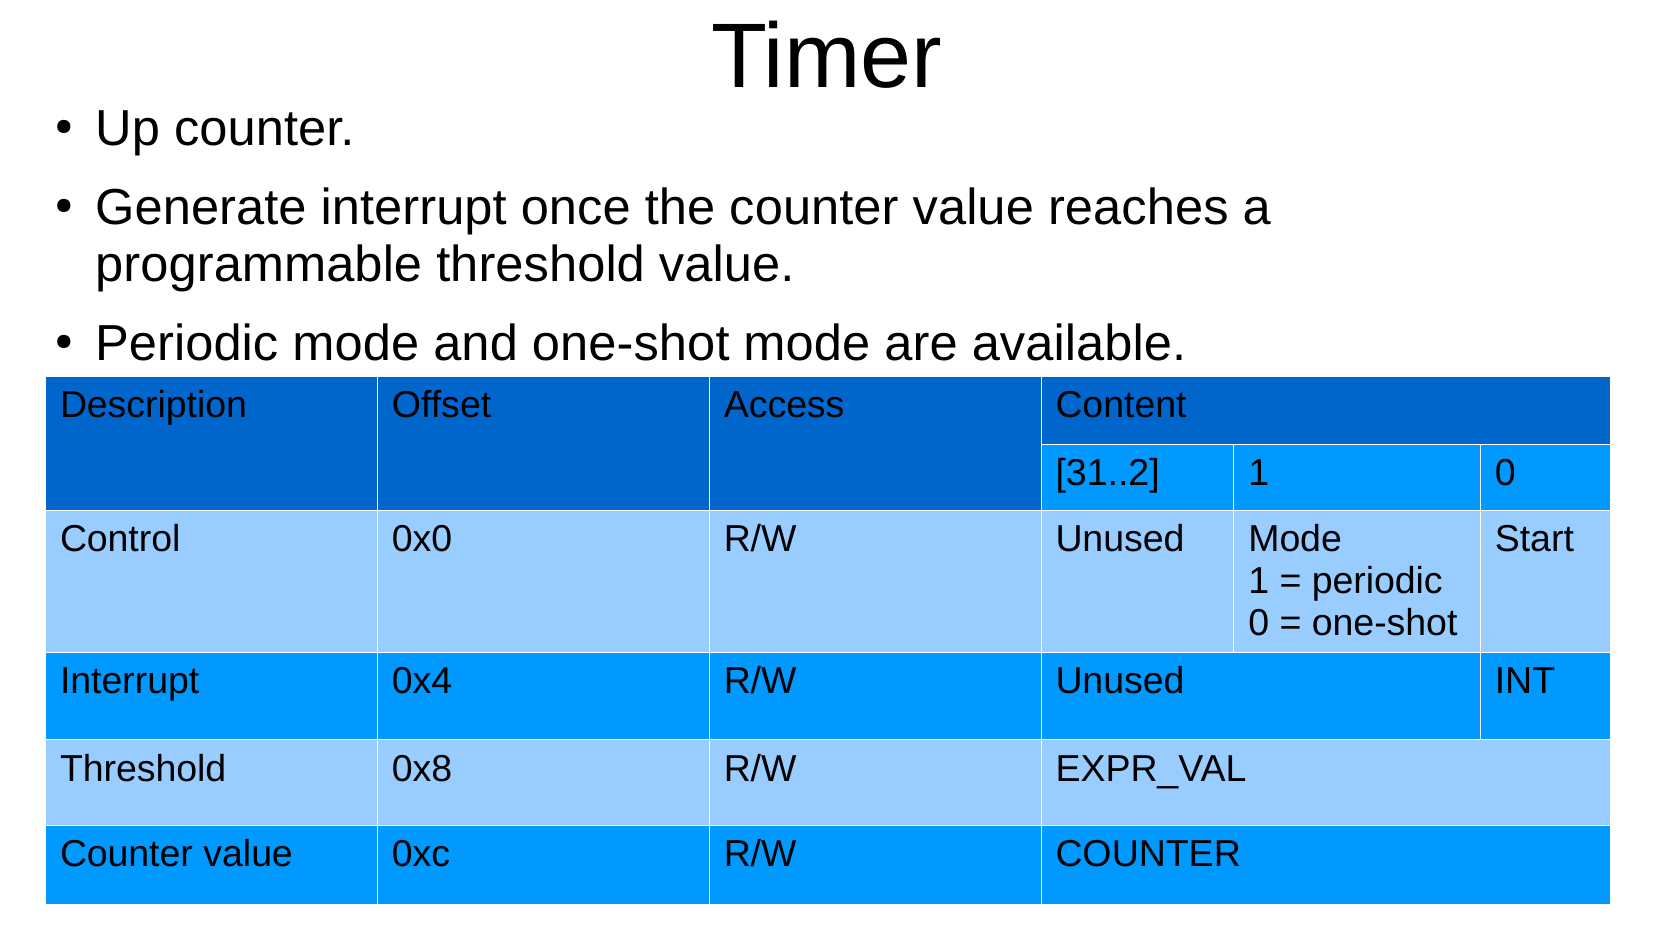

# Timer
Up counter.
Generate interrupt once the counter value reaches a programmable threshold value.
Periodic mode and one-shot mode are available.
| Description | Offset | Access | Content | | |
| --- | --- | --- | --- | --- | --- |
| | | | [31..2] | 1 | 0 |
| Control | 0x0 | R/W | Unused | Mode 1 = periodic 0 = one-shot | Start |
| Interrupt | 0x4 | R/W | Unused | | INT |
| Threshold | 0x8 | R/W | EXPR\_VAL | | |
| Counter value | 0xc | R/W | COUNTER | | |